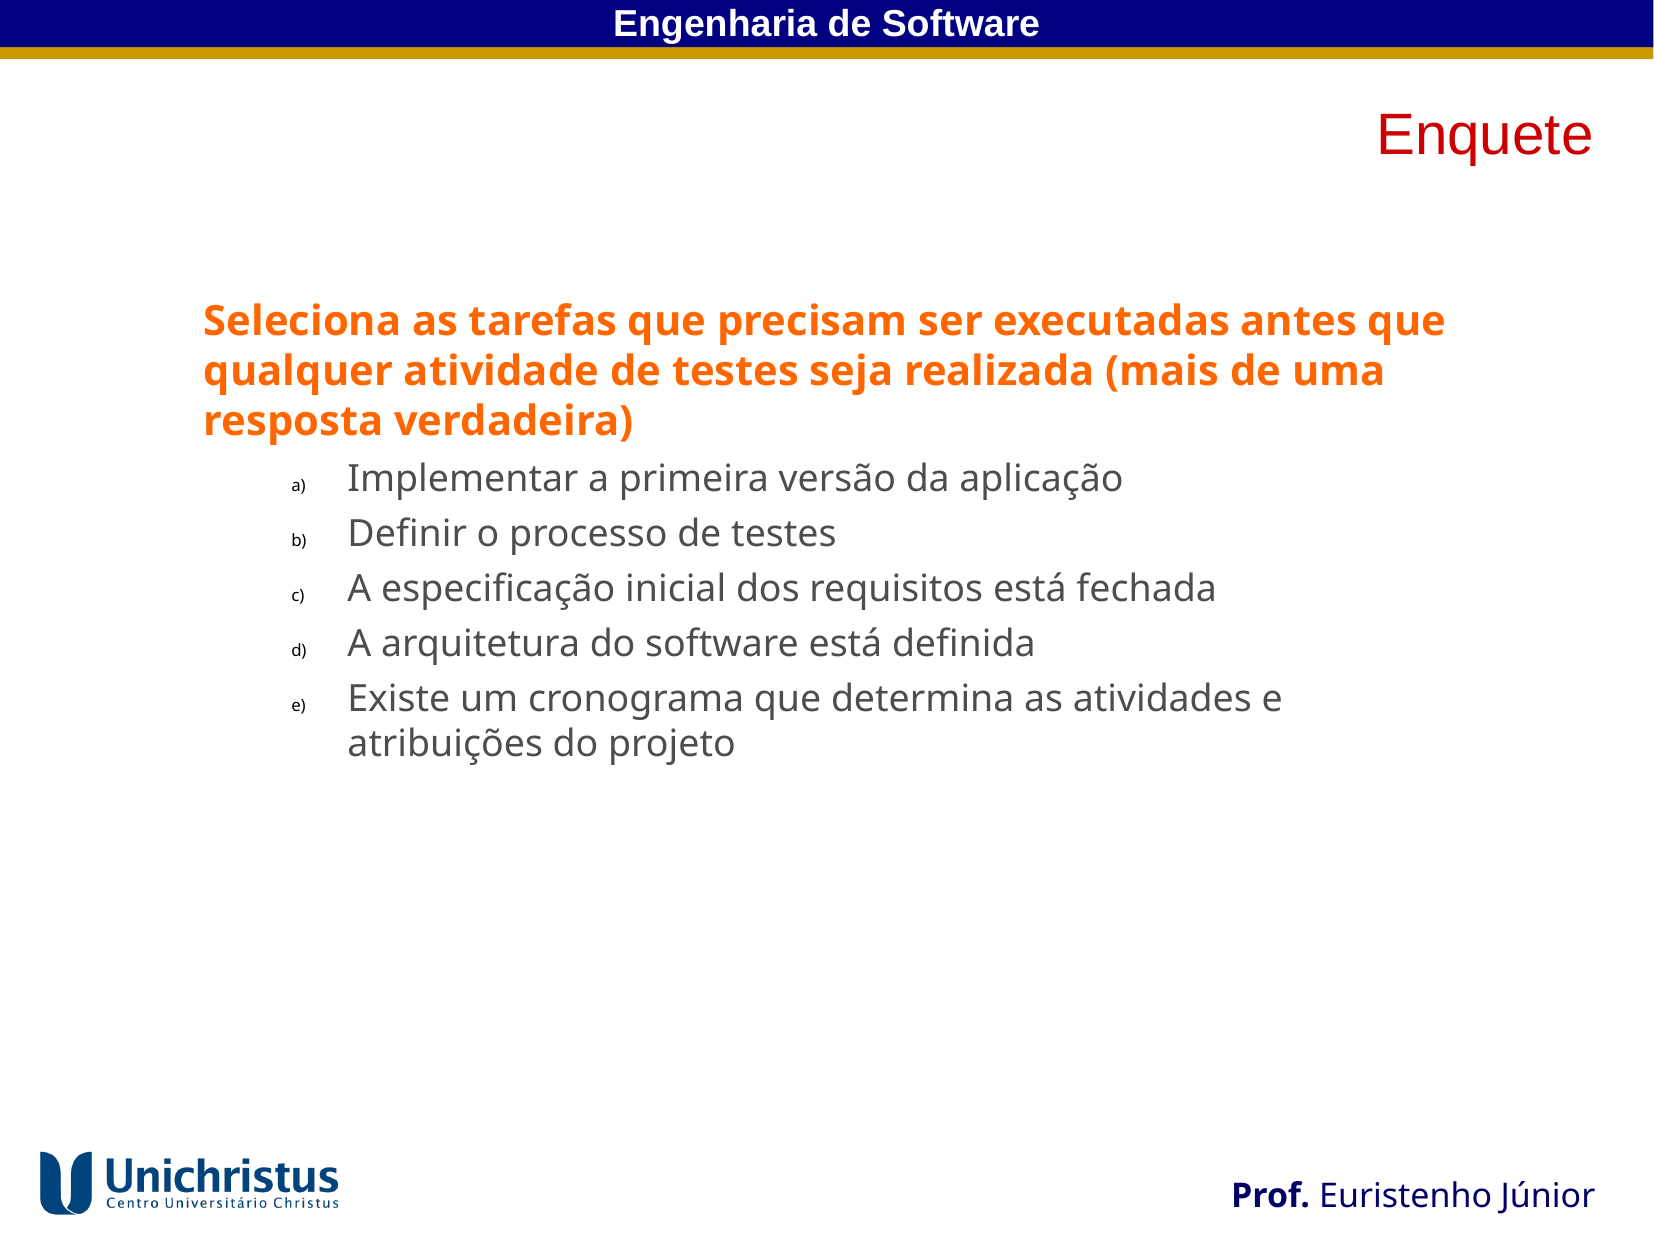

Engenharia de Software
Enquete
Seleciona as tarefas que precisam ser executadas antes que qualquer atividade de testes seja realizada (mais de uma resposta verdadeira)
Implementar a primeira versão da aplicação
Definir o processo de testes
A especificação inicial dos requisitos está fechada
A arquitetura do software está definida
Existe um cronograma que determina as atividades e atribuições do projeto
Prof. Euristenho Júnior